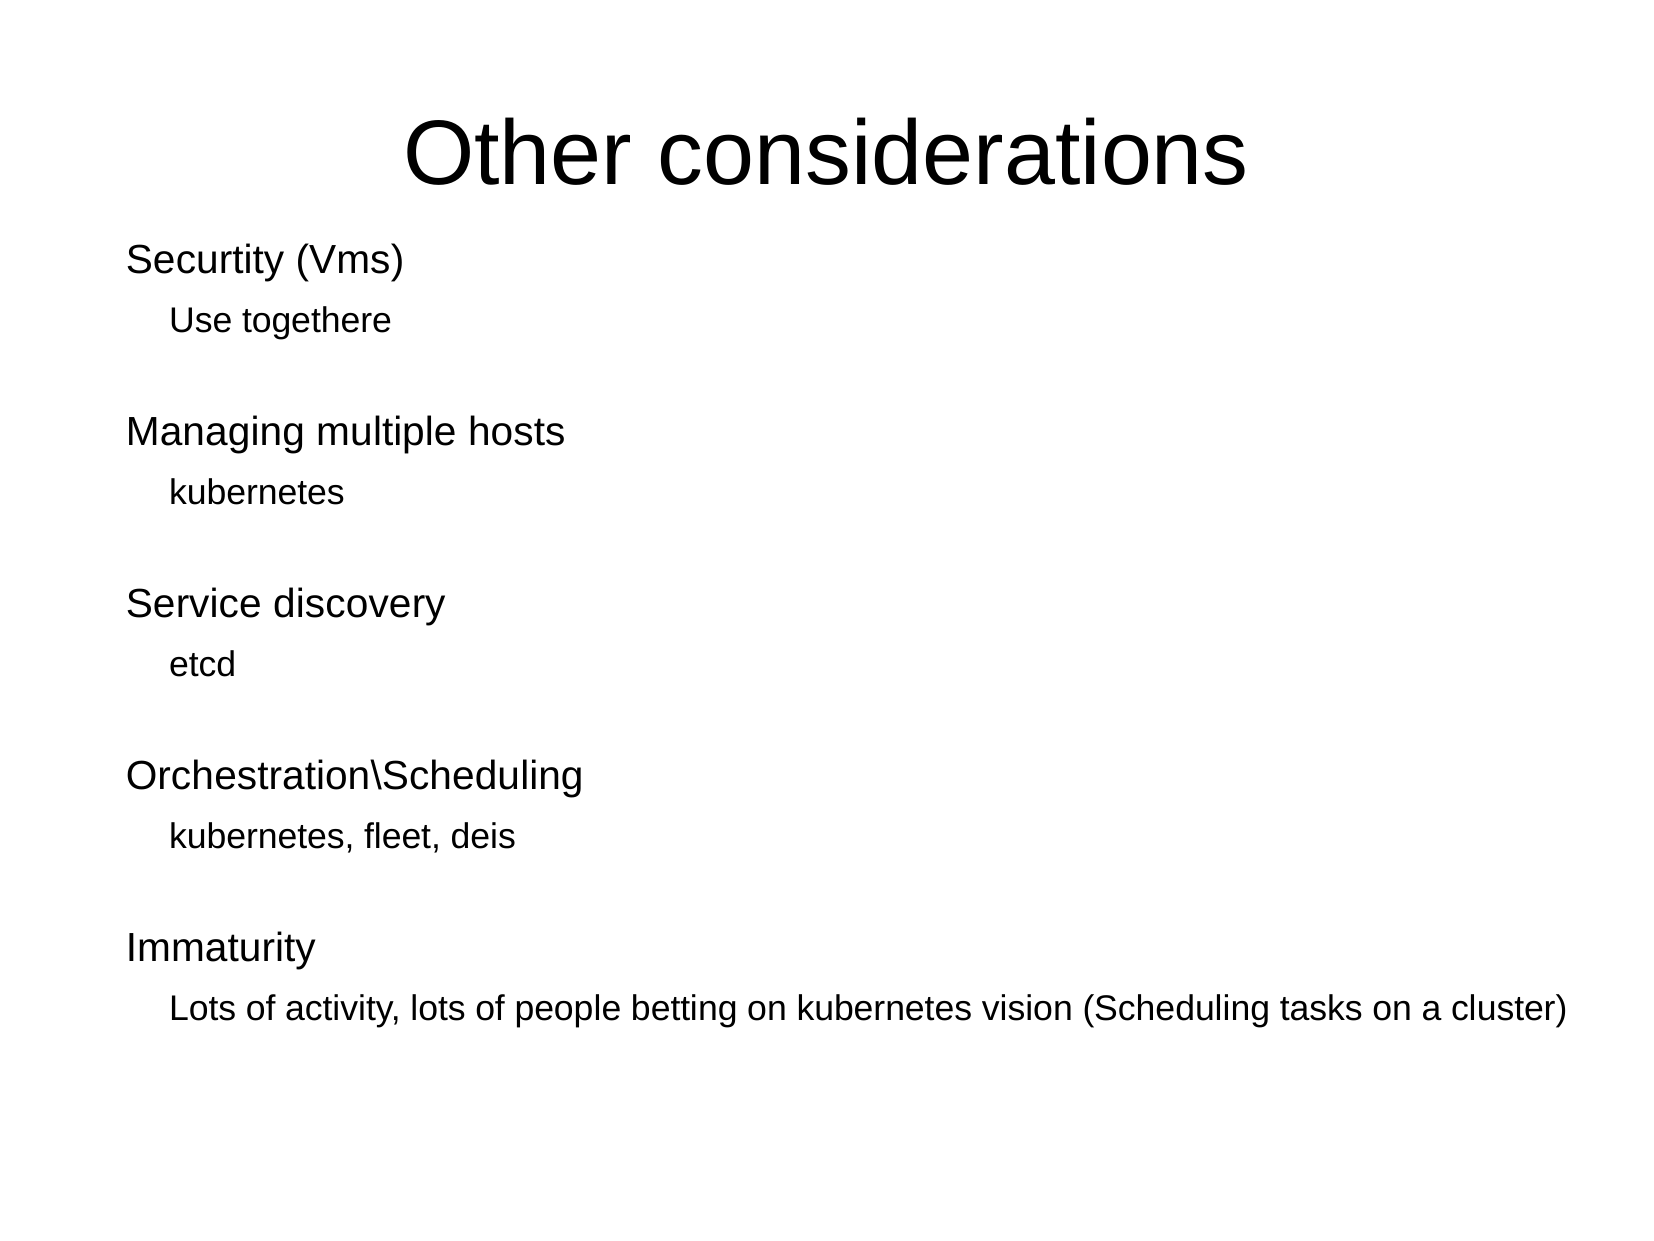

# Other considerations
Securtity (Vms)
Use togethere
Managing multiple hosts
kubernetes
Service discovery
etcd
Orchestration\Scheduling
kubernetes, fleet, deis
Immaturity
Lots of activity, lots of people betting on kubernetes vision (Scheduling tasks on a cluster)